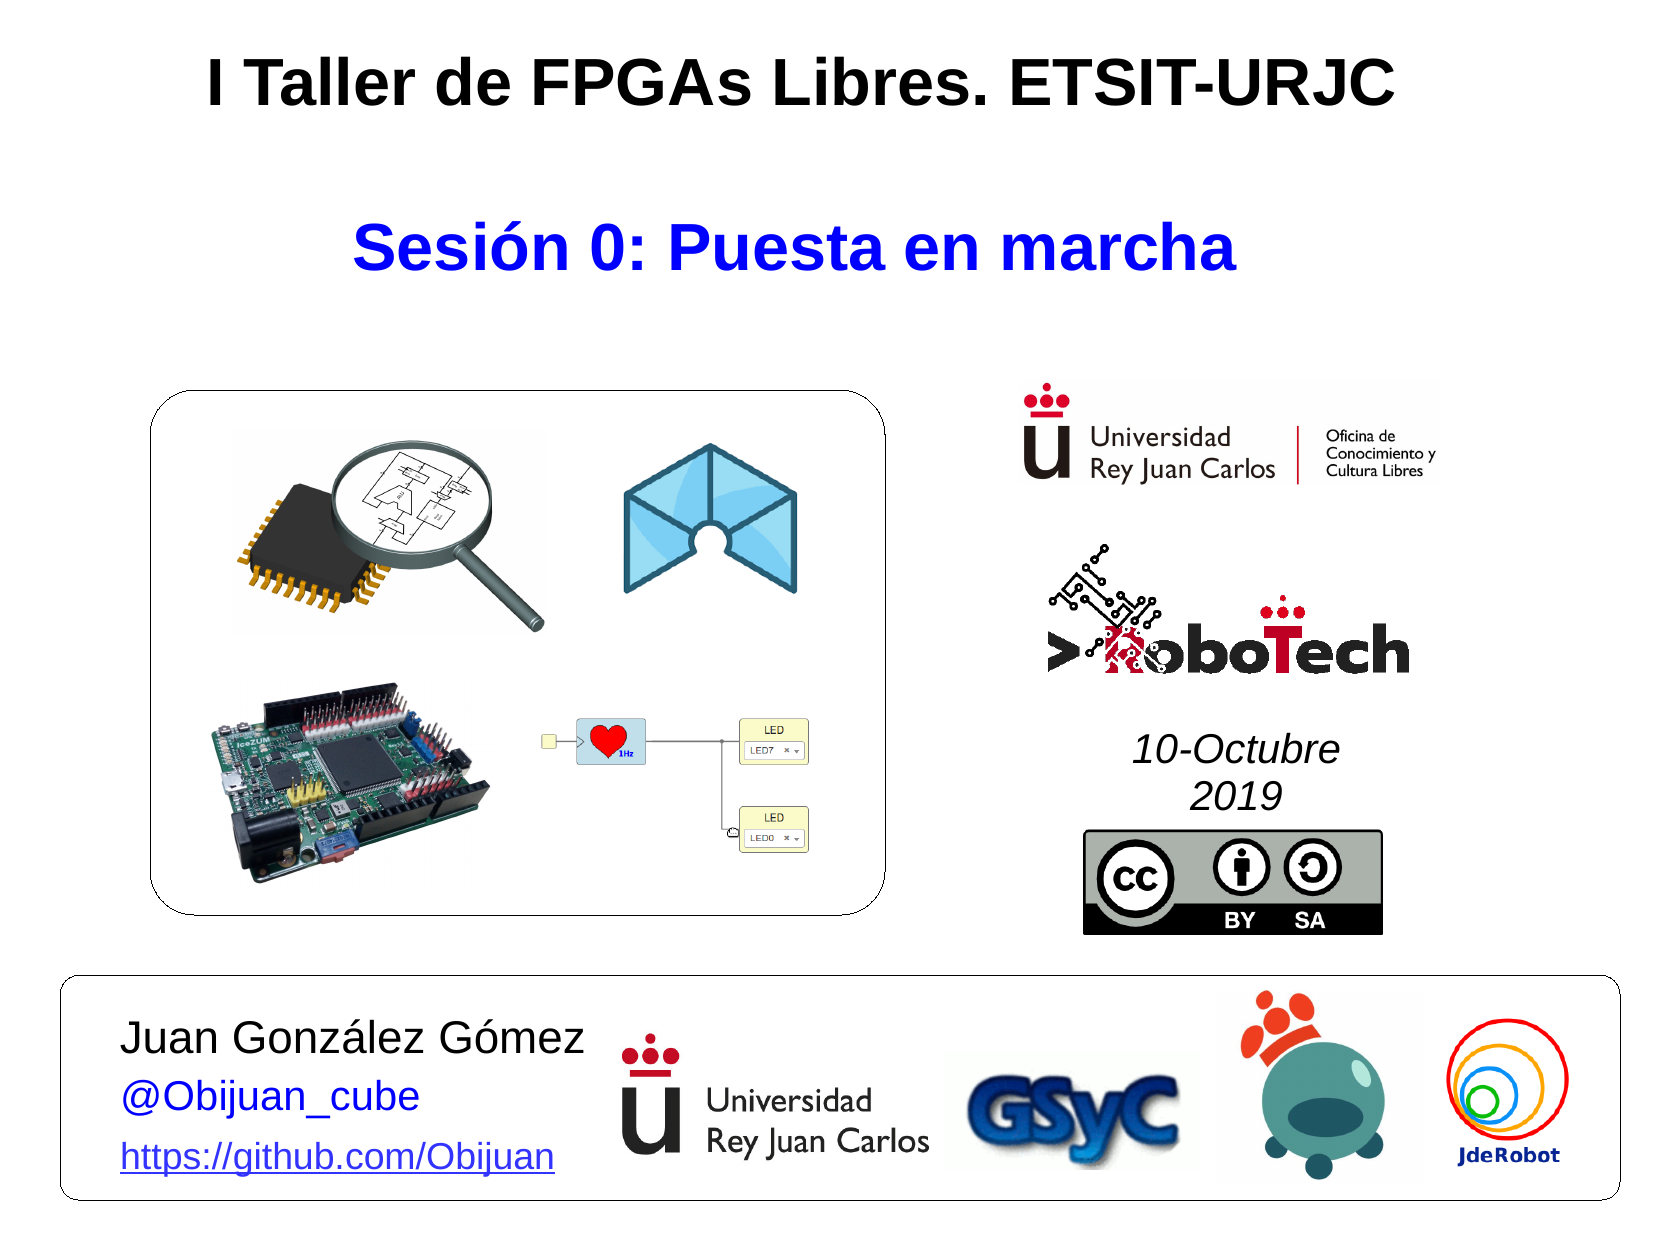

# I Taller de FPGAs Libres. ETSIT-URJC
Sesión 0: Puesta en marcha
10-Octubre 2019
Juan González Gómez
@Obijuan_cube
https://github.com/Obijuan